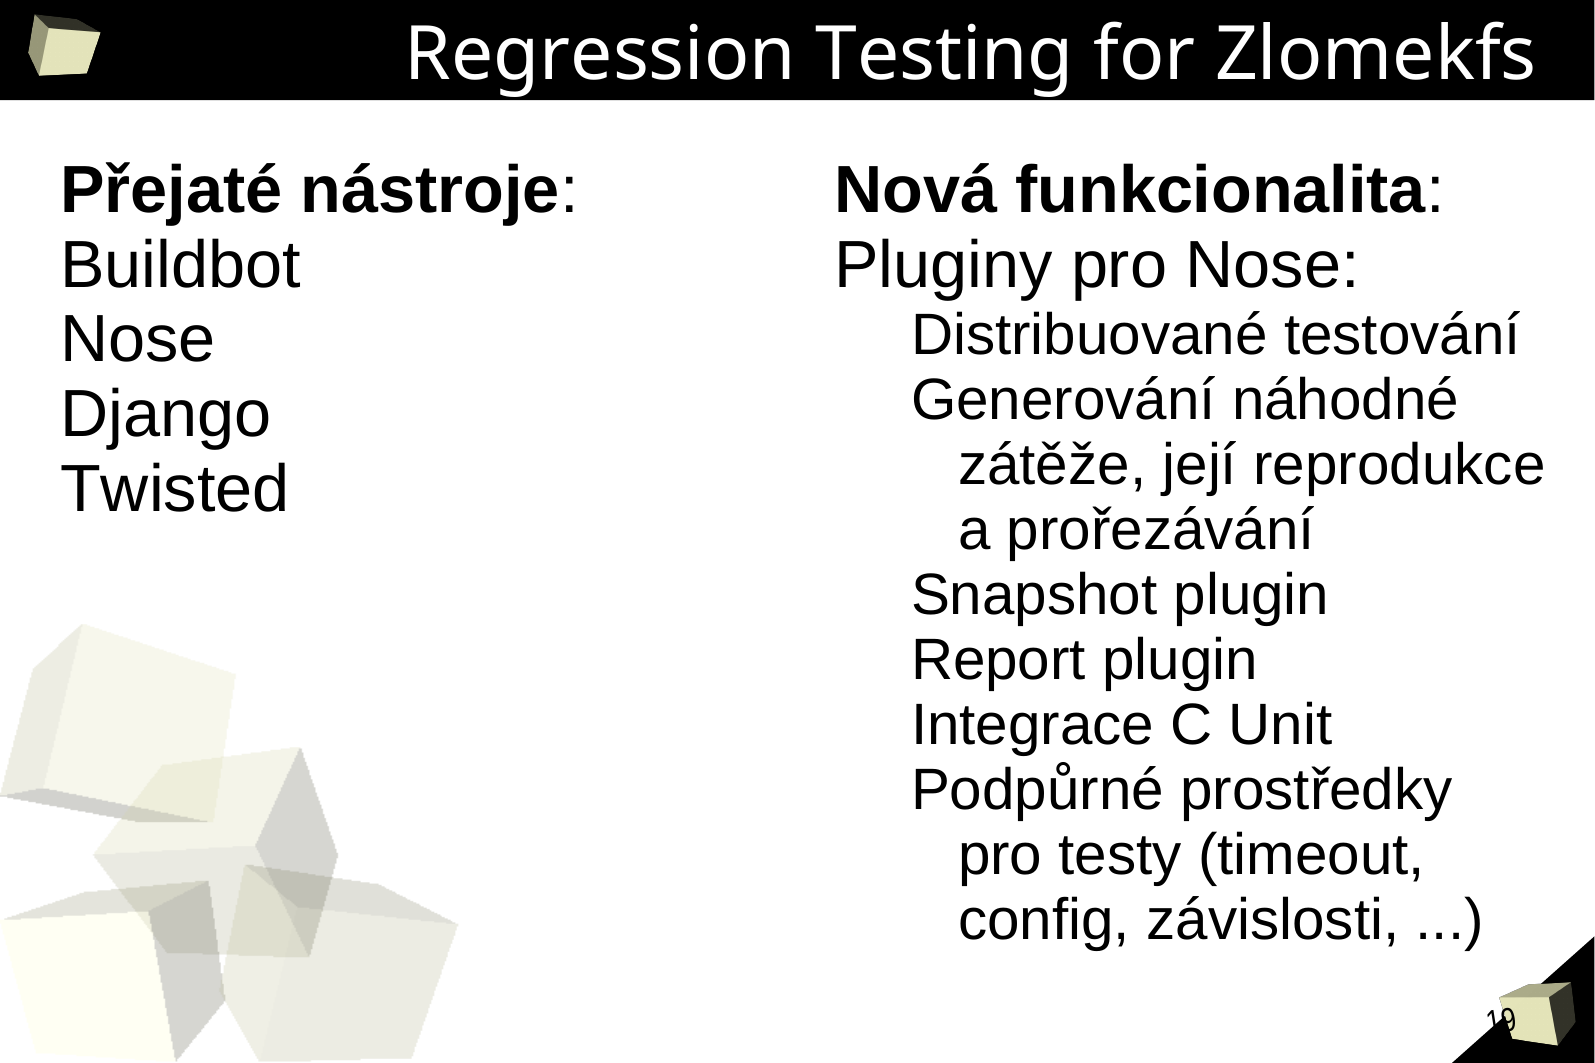

# Regression Testing for Zlomekfs
Přejaté nástroje:
Buildbot
Nose
Django
Twisted
Nová funkcionalita:
Pluginy pro Nose:
Distribuované testování
Generování náhodné zátěže, její reprodukce a prořezávání
Snapshot plugin
Report plugin
Integrace C Unit
Podpůrné prostředky pro testy (timeout, config, závislosti, ...)